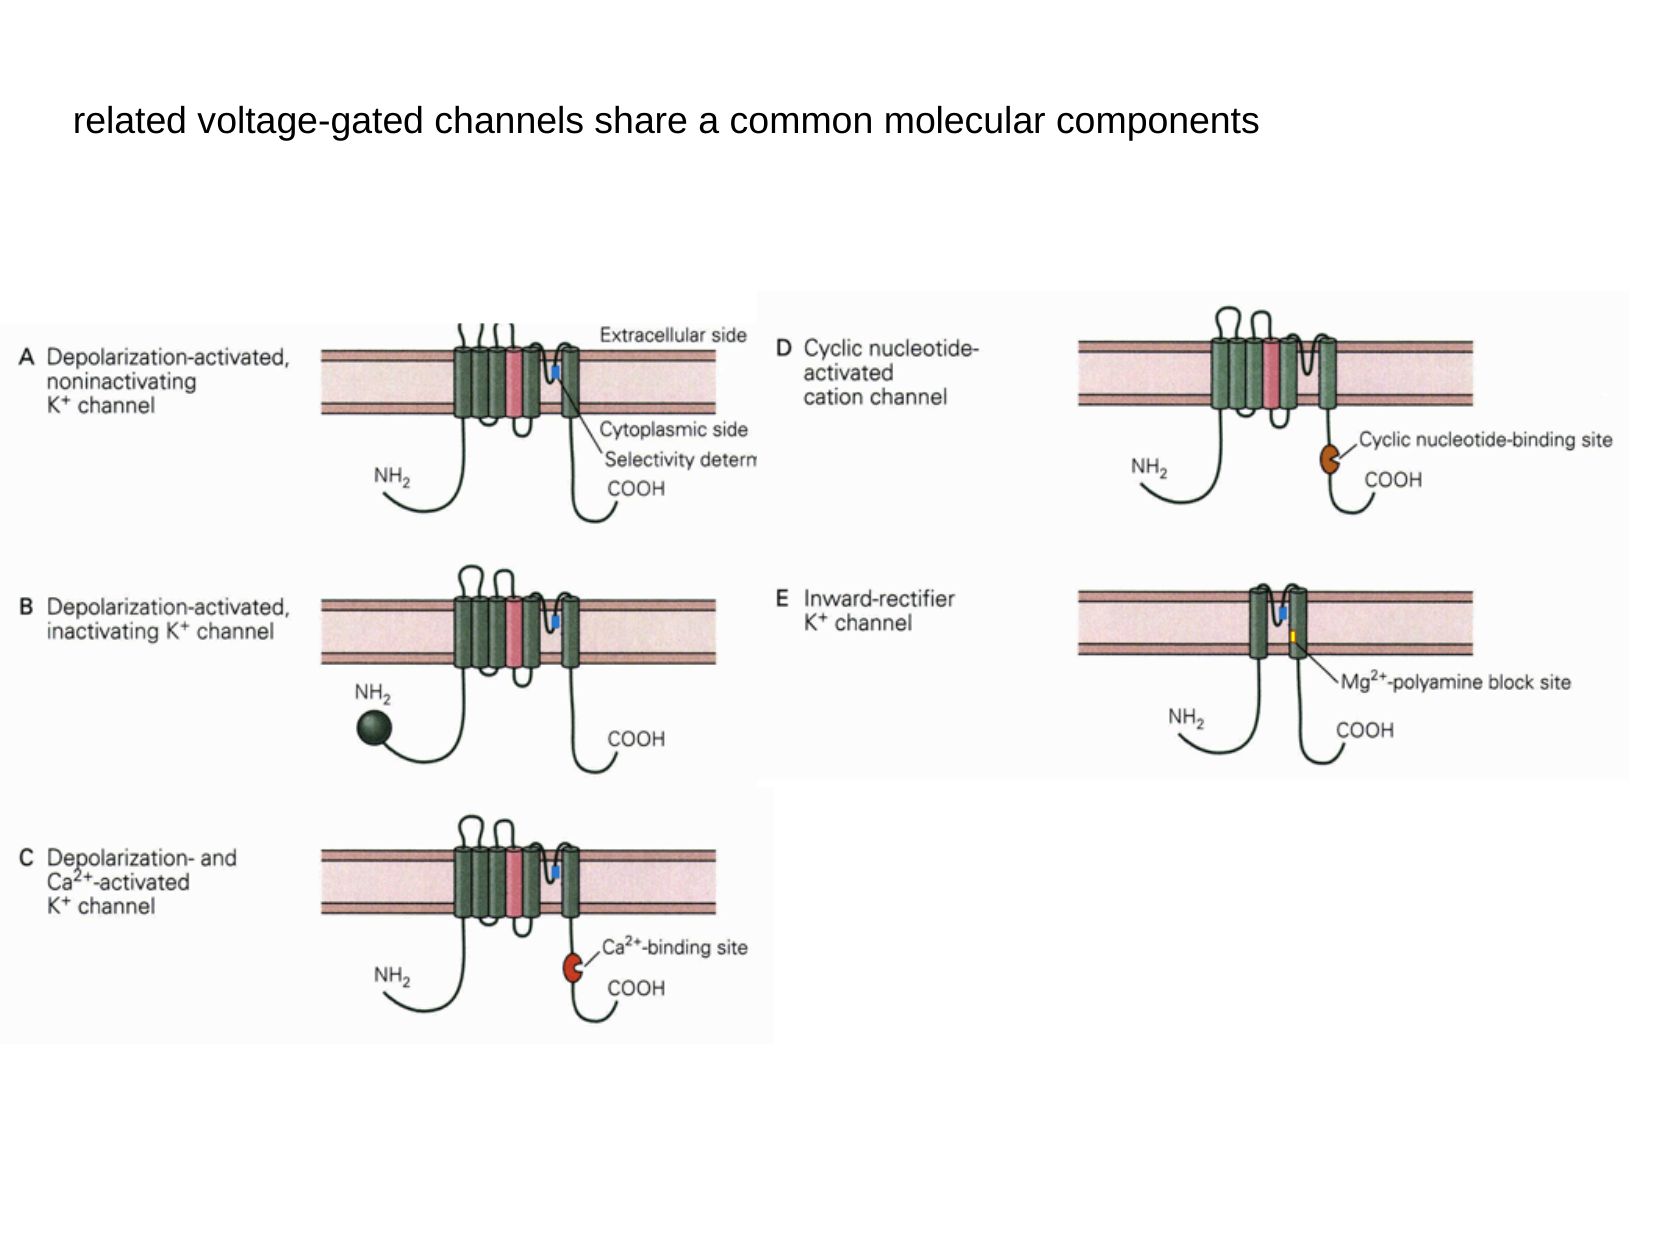

related voltage-gated channels share a common molecular components